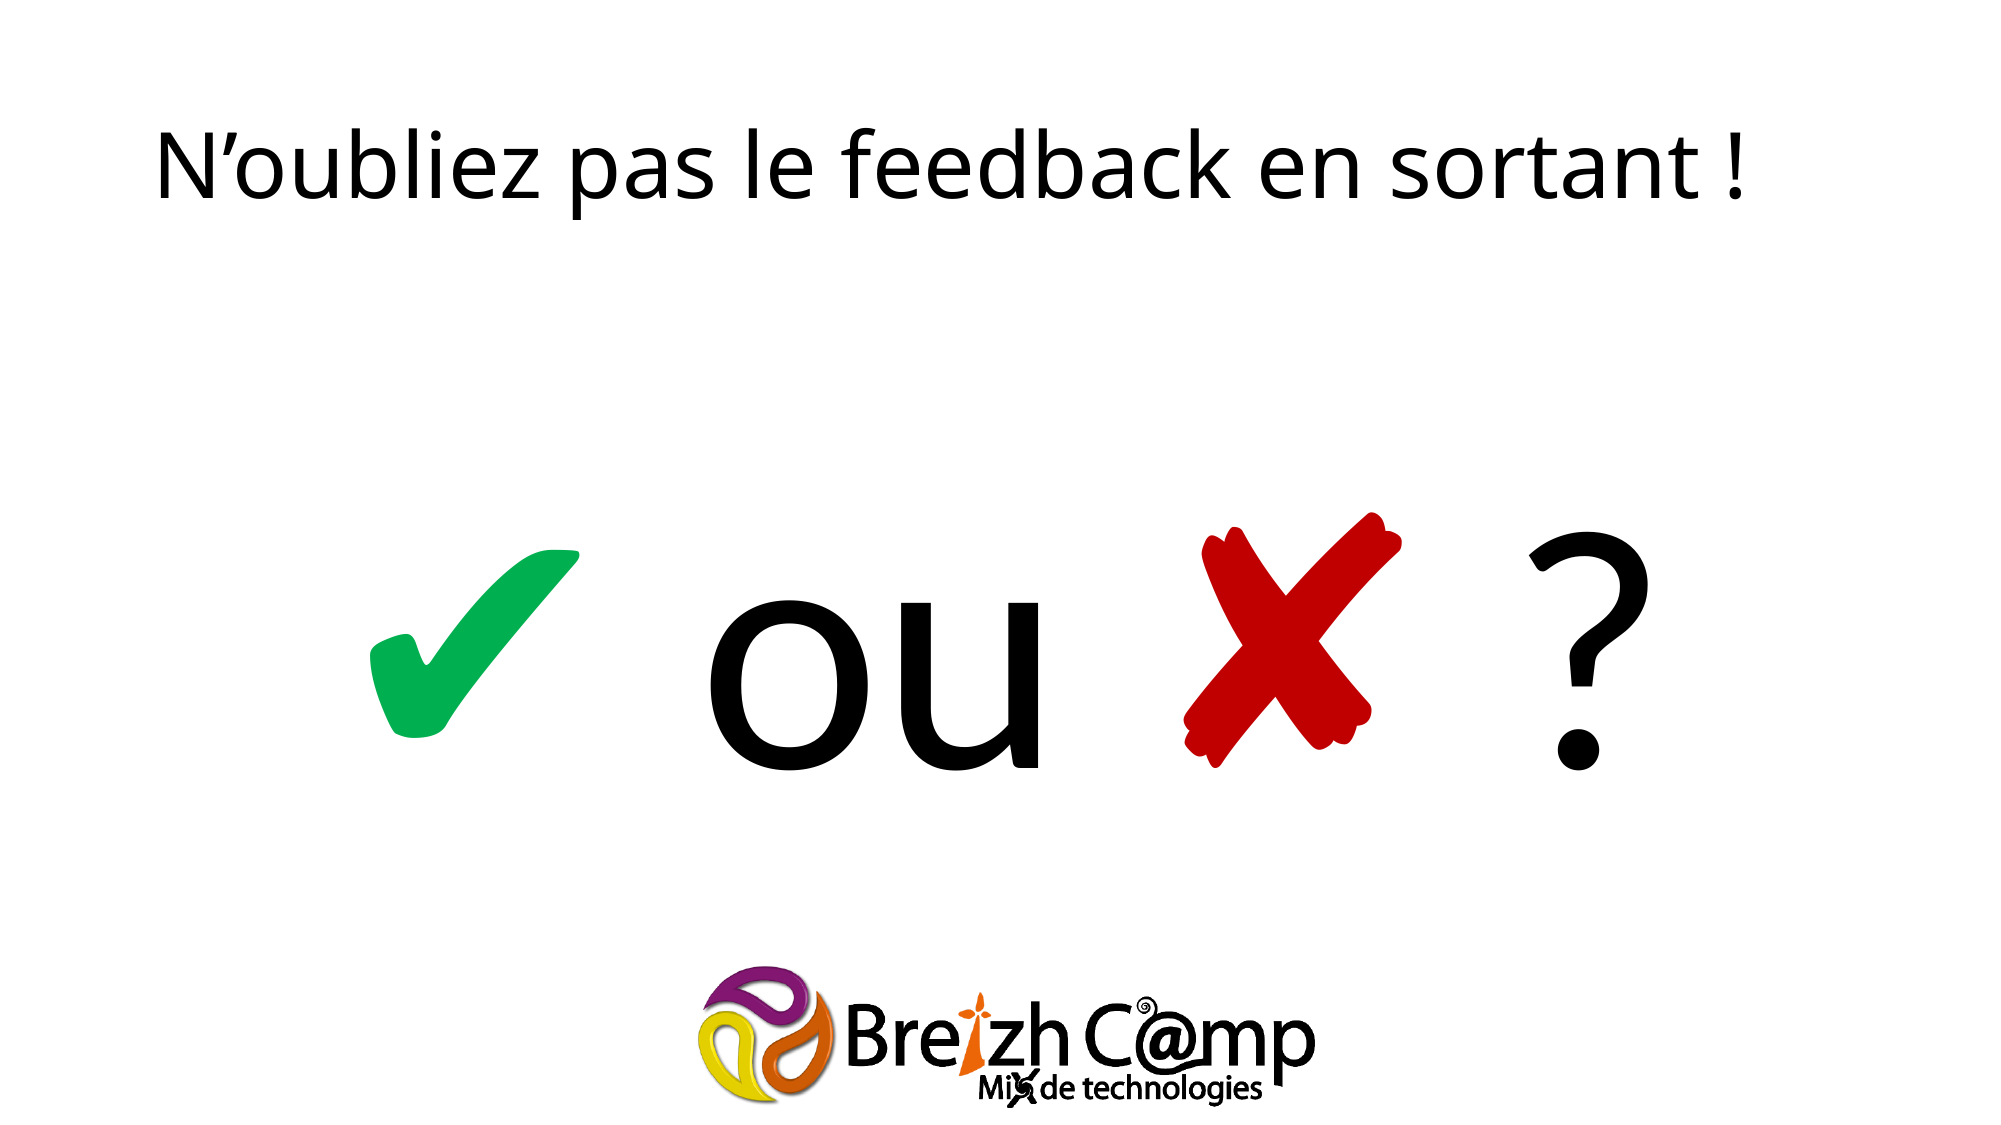

# N’oubliez pas le feedback en sortant !
✔ ou ✘ ?